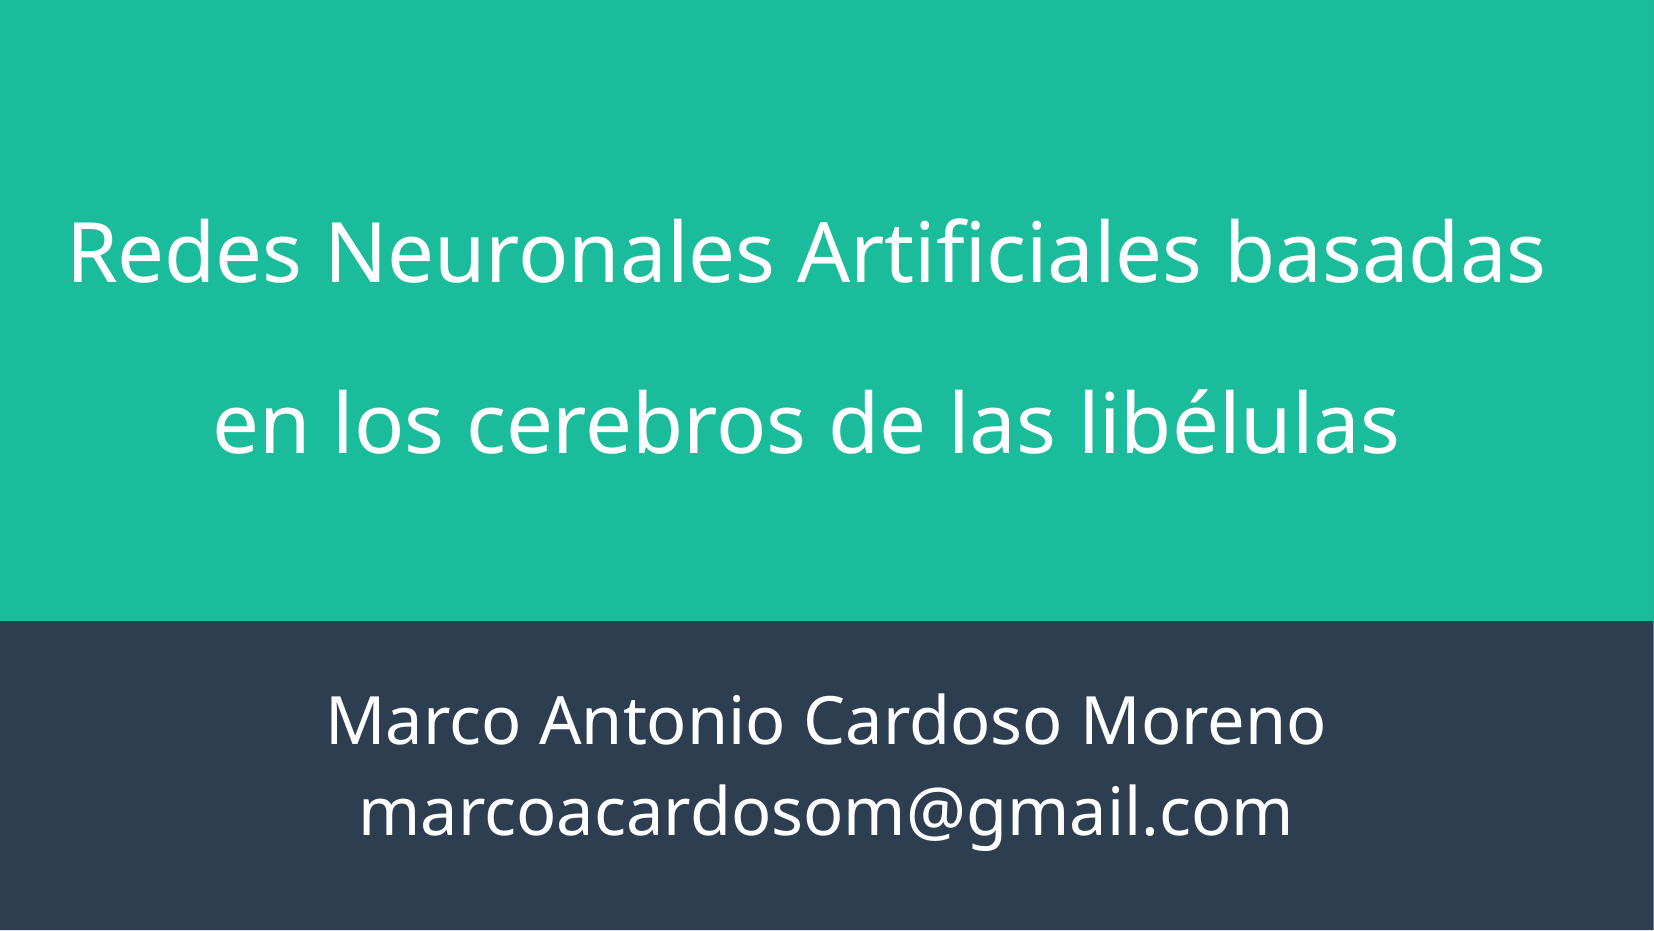

# Redes Neuronales Artificiales basadas en los cerebros de las libélulas
Marco Antonio Cardoso Moreno
marcoacardosom@gmail.com